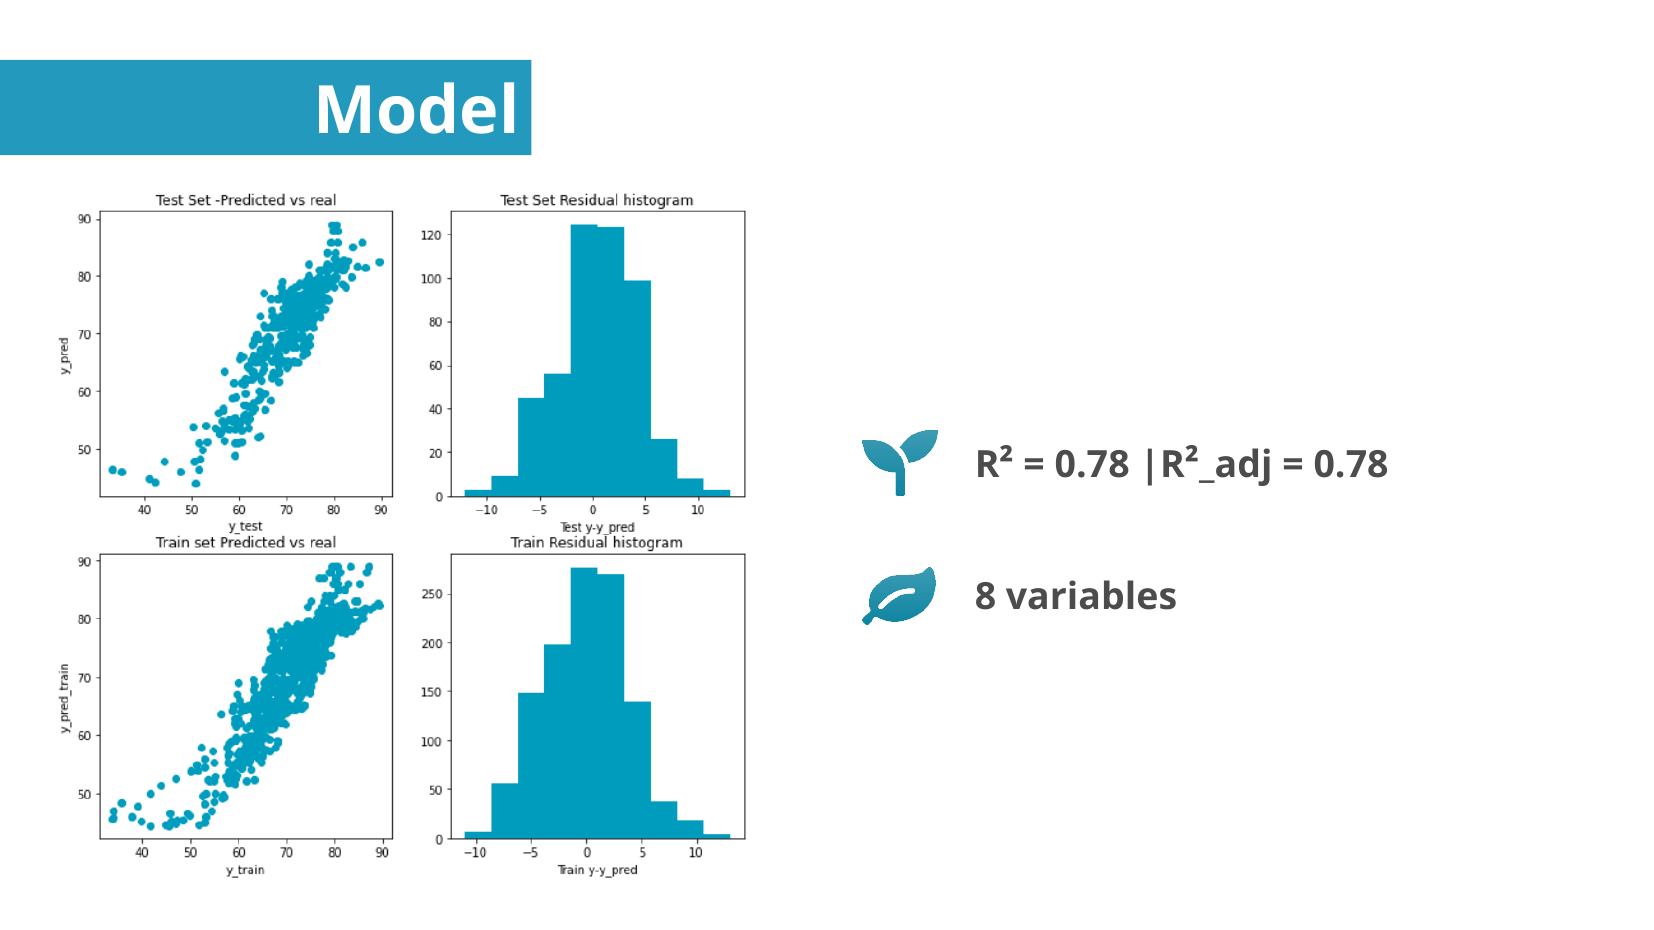

# Model
R² = 0.78 |R²_adj = 0.78
8 variables